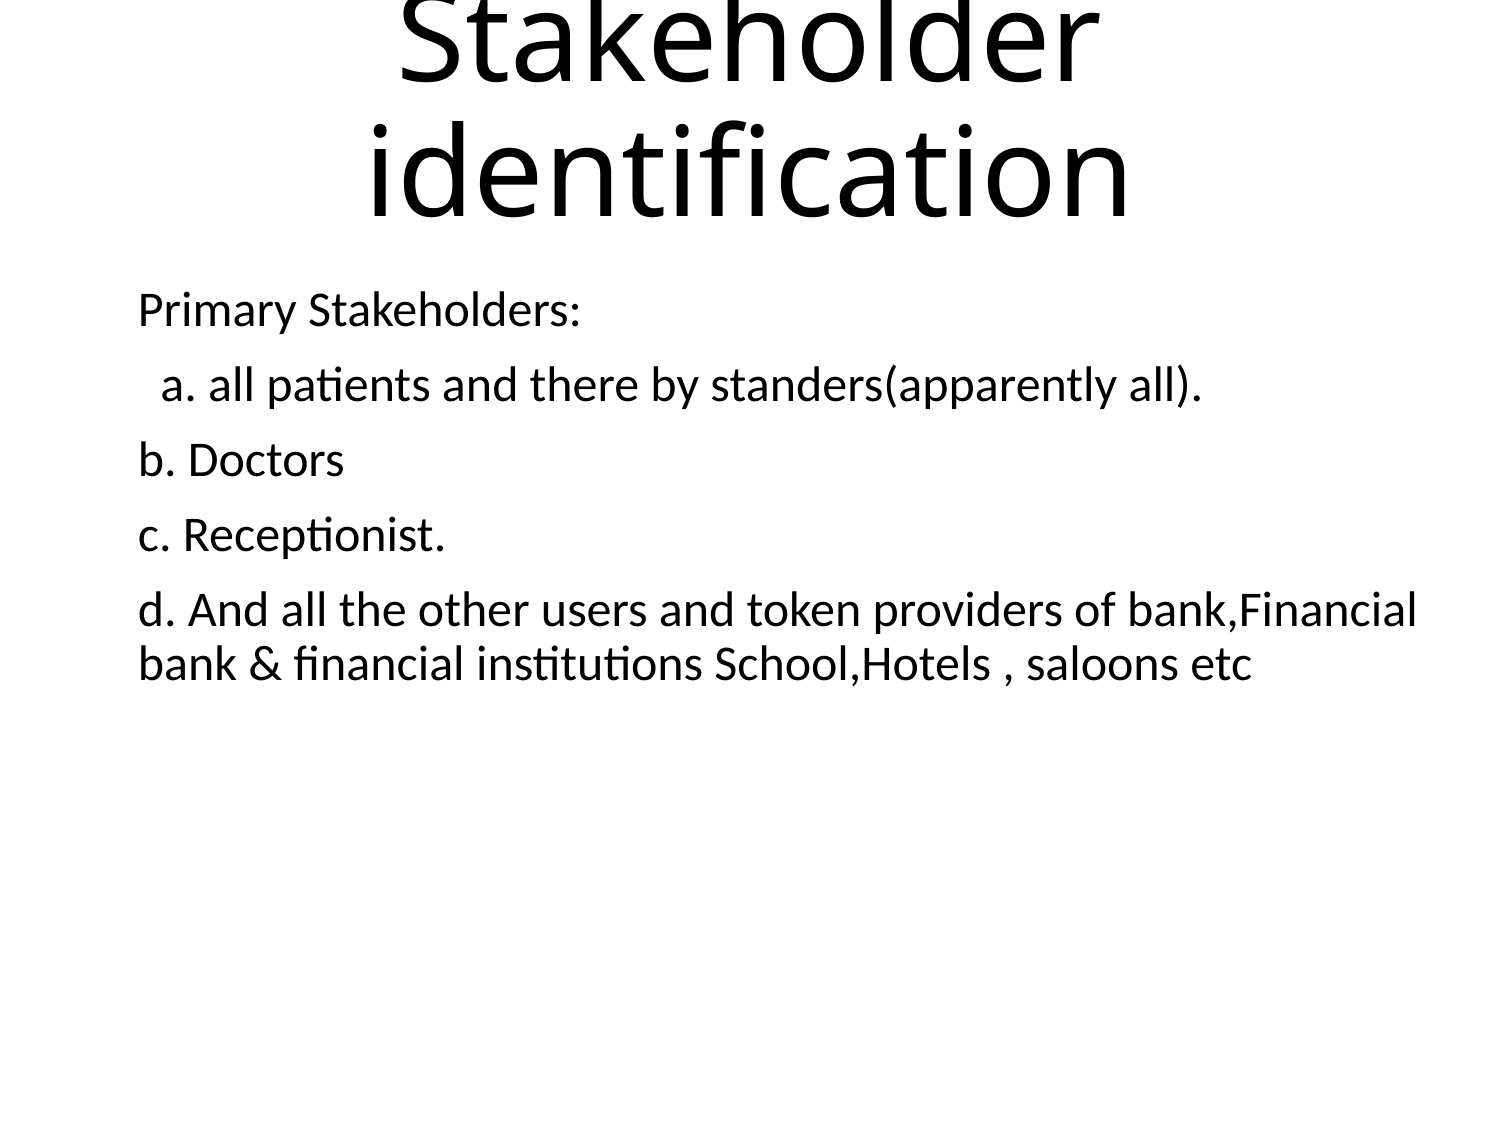

# Stakeholder identification
Primary Stakeholders:
 a. all patients and there by standers(apparently all).
b. Doctors
c. Receptionist.
d. And all the other users and token providers of bank,Financial bank & financial institutions School,Hotels , saloons etc